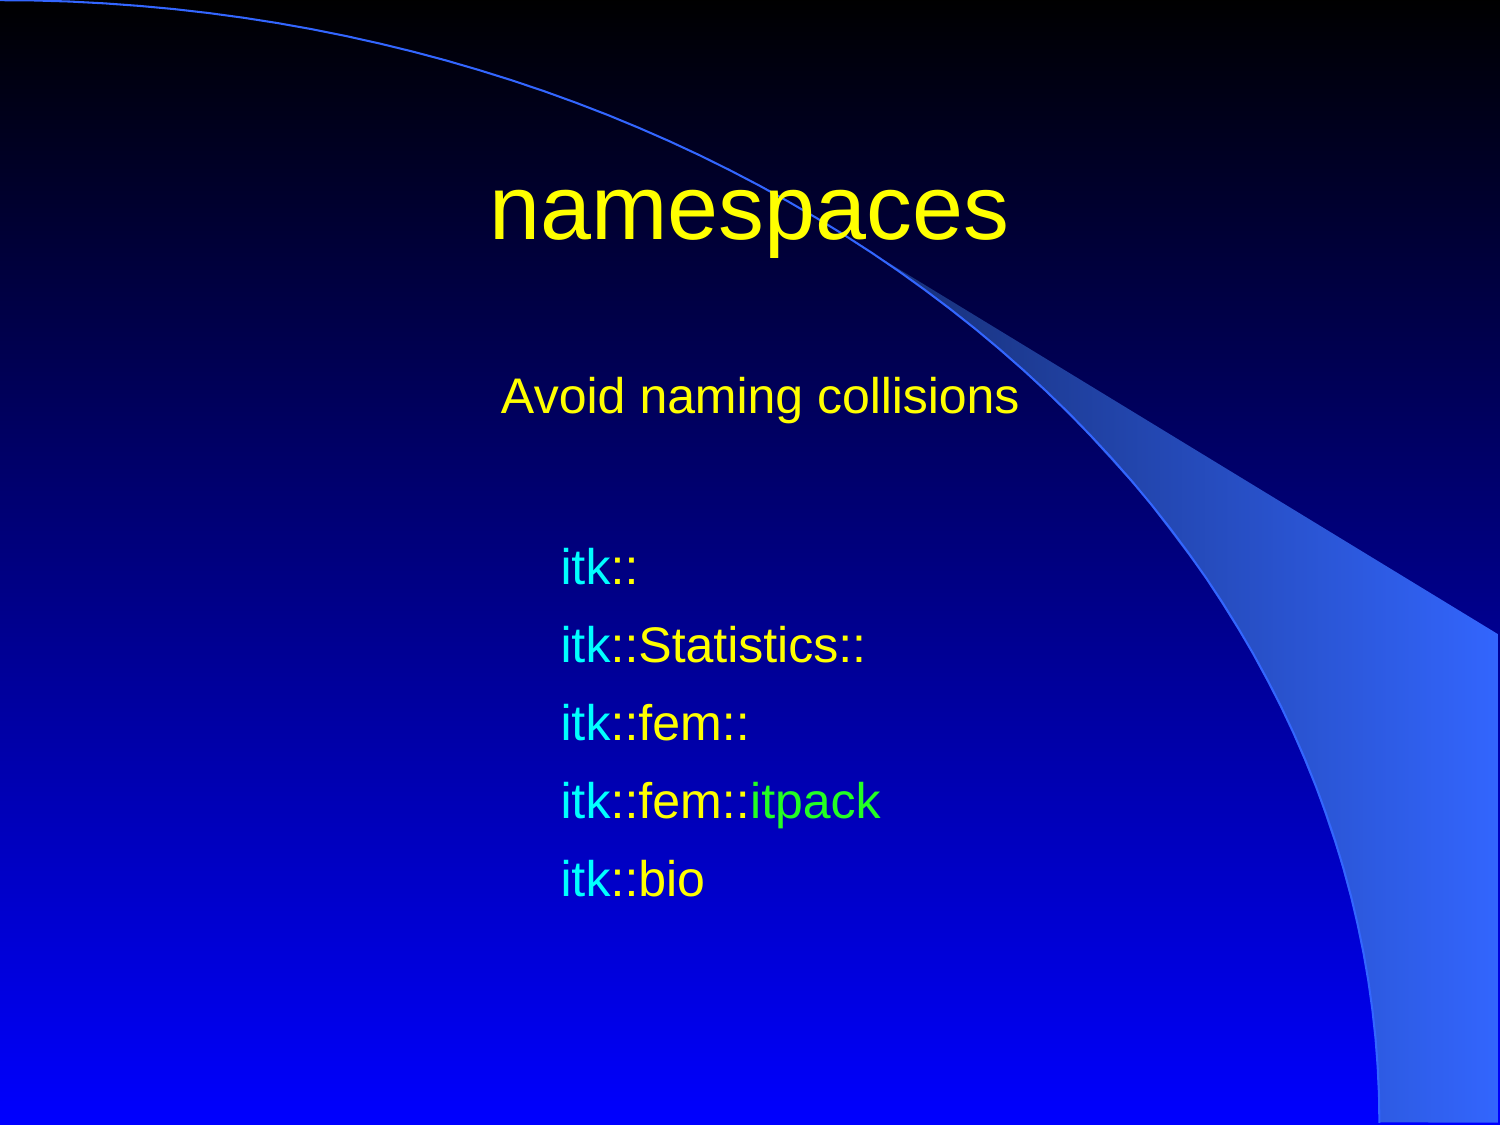

# namespaces
Avoid naming collisions
itk::
itk::Statistics::
itk::fem::
itk::fem::itpack
itk::bio